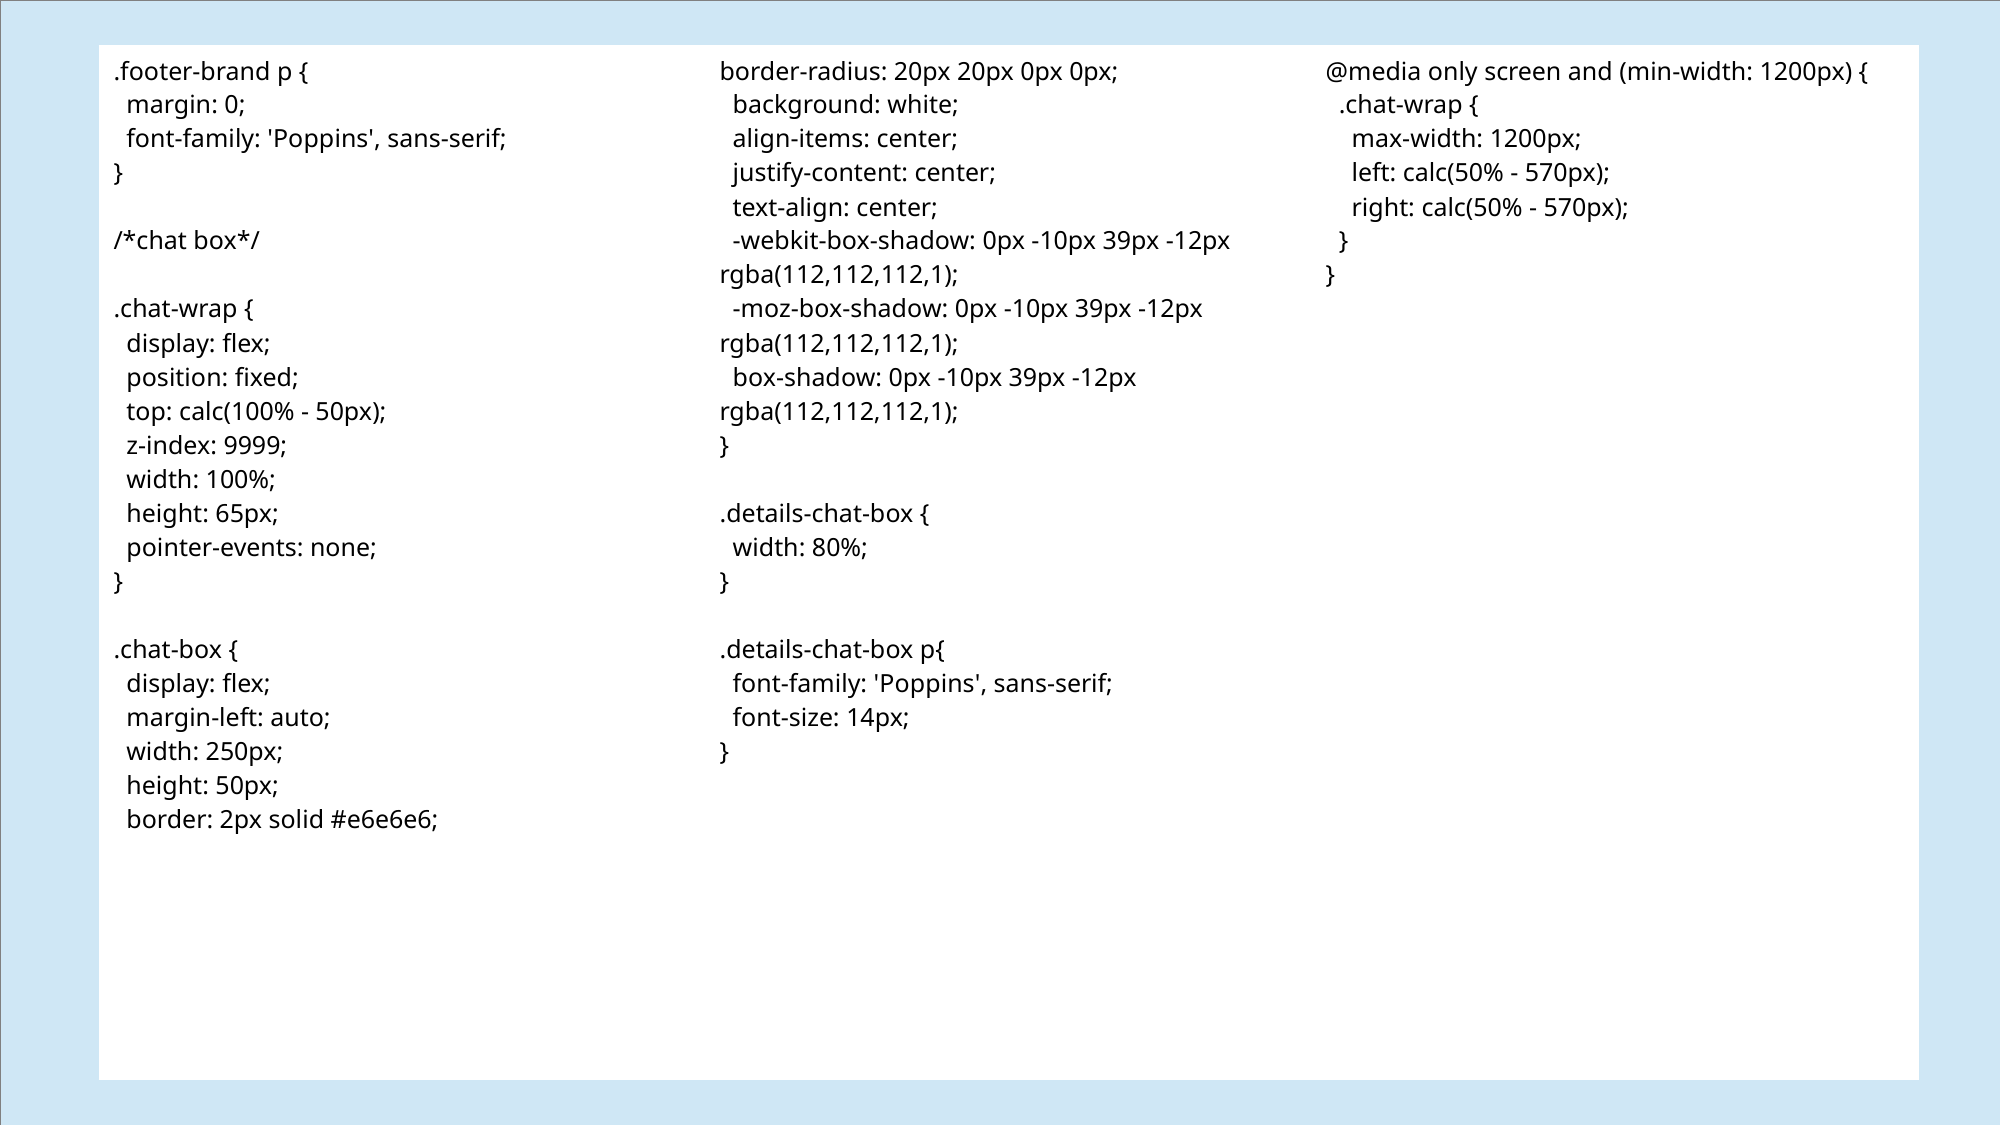

| .footer-brand p { margin: 0; font-family: 'Poppins', sans-serif; } /\*chat box\*/ .chat-wrap { display: flex; position: fixed; top: calc(100% - 50px); z-index: 9999; width: 100%; height: 65px; pointer-events: none; } .chat-box { display: flex; margin-left: auto; width: 250px; height: 50px; border: 2px solid #e6e6e6; | border-radius: 20px 20px 0px 0px; background: white; align-items: center; justify-content: center; text-align: center; -webkit-box-shadow: 0px -10px 39px -12px rgba(112,112,112,1); -moz-box-shadow: 0px -10px 39px -12px rgba(112,112,112,1); box-shadow: 0px -10px 39px -12px rgba(112,112,112,1); } .details-chat-box { width: 80%; } .details-chat-box p{ font-family: 'Poppins', sans-serif; font-size: 14px; } | @media only screen and (min-width: 1200px) { .chat-wrap { max-width: 1200px; left: calc(50% - 570px); right: calc(50% - 570px); } } |
| --- | --- | --- |